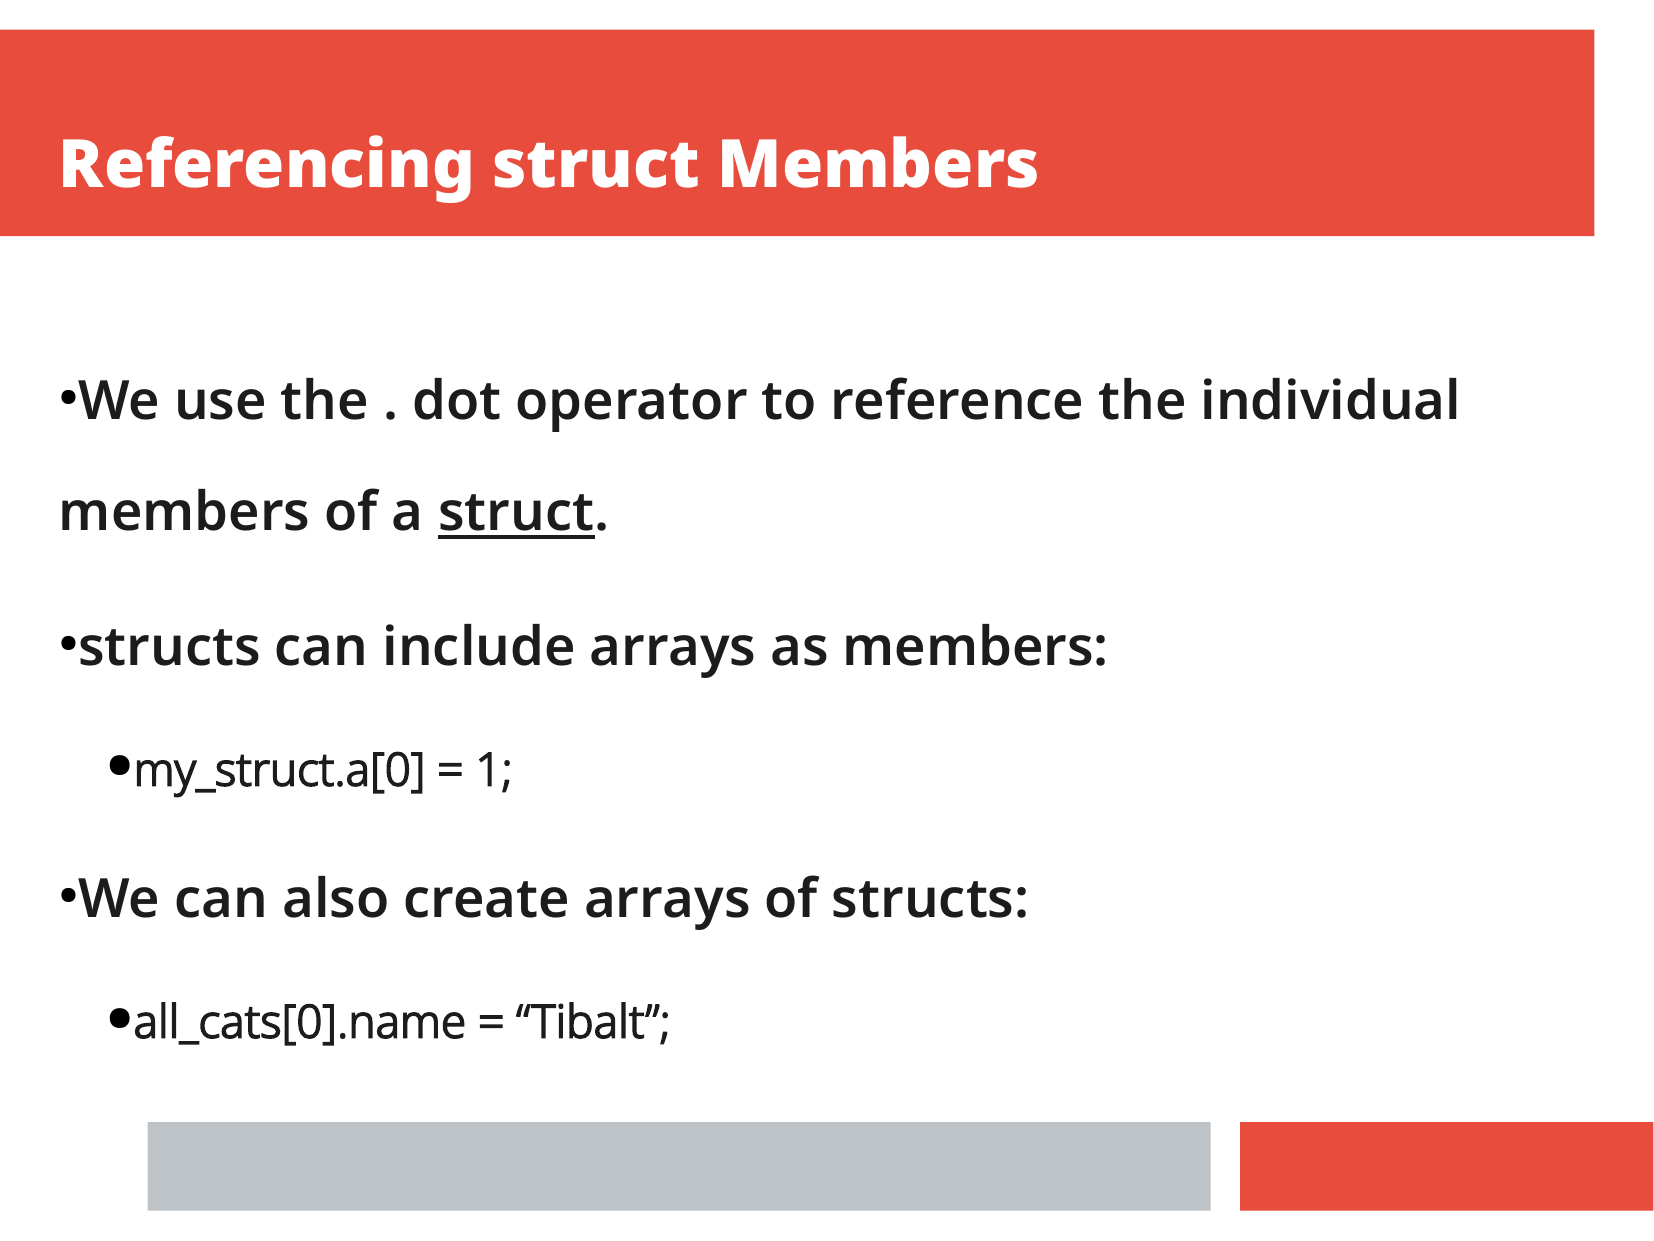

# Referencing struct Members
We use the . dot operator to reference the individual members of a struct.
structs can include arrays as members:
my_struct.a[0] = 1;
We can also create arrays of structs:
all_cats[0].name = “Tibalt”;